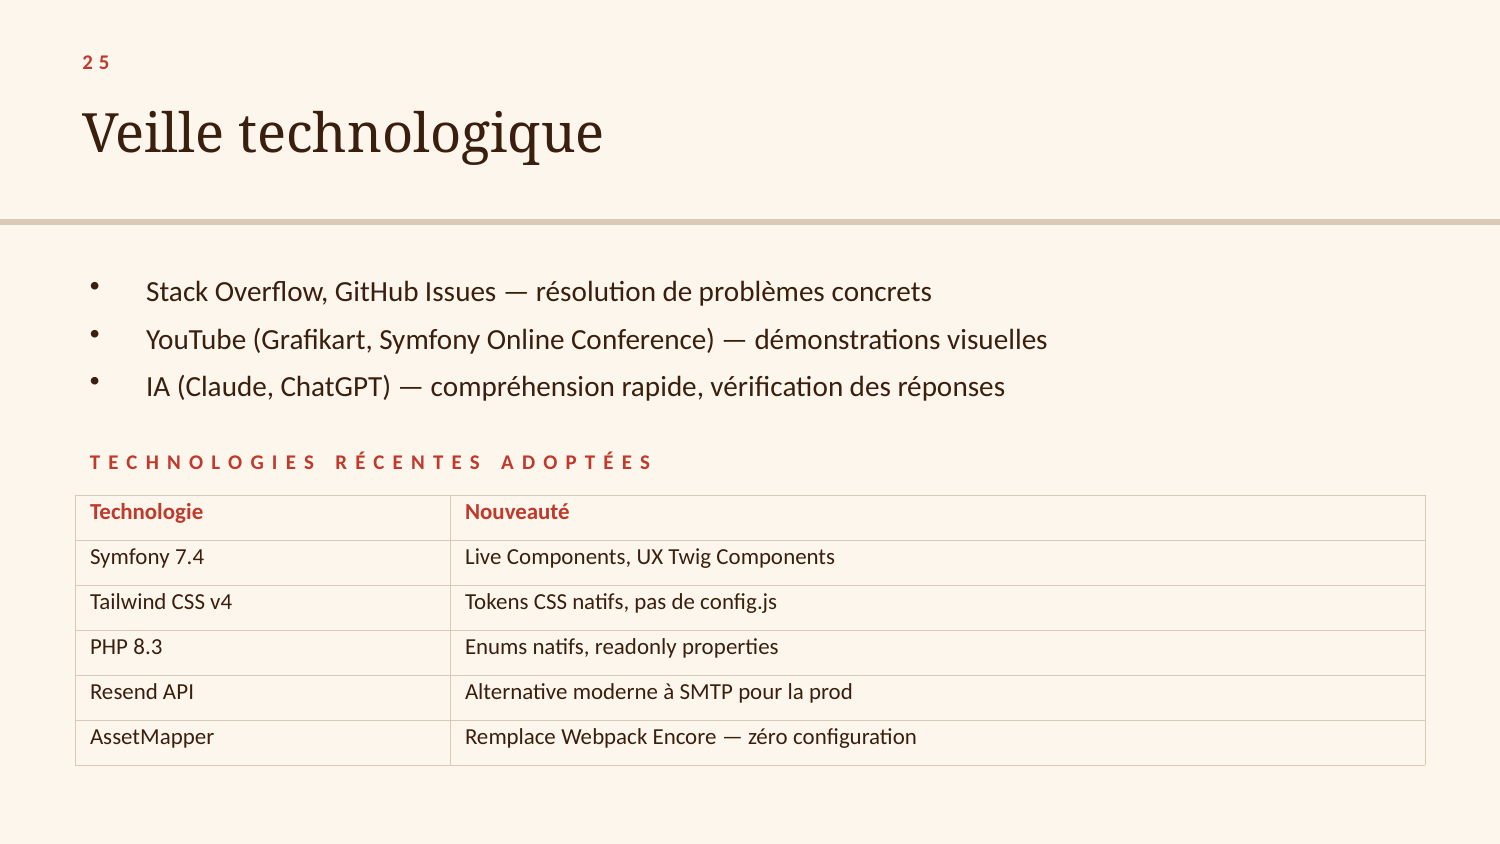

25
Veille technologique
Stack Overflow, GitHub Issues — résolution de problèmes concrets
YouTube (Grafikart, Symfony Online Conference) — démonstrations visuelles
IA (Claude, ChatGPT) — compréhension rapide, vérification des réponses
TECHNOLOGIES RÉCENTES ADOPTÉES
| Technologie | Nouveauté |
| --- | --- |
| Symfony 7.4 | Live Components, UX Twig Components |
| Tailwind CSS v4 | Tokens CSS natifs, pas de config.js |
| PHP 8.3 | Enums natifs, readonly properties |
| Resend API | Alternative moderne à SMTP pour la prod |
| AssetMapper | Remplace Webpack Encore — zéro configuration |